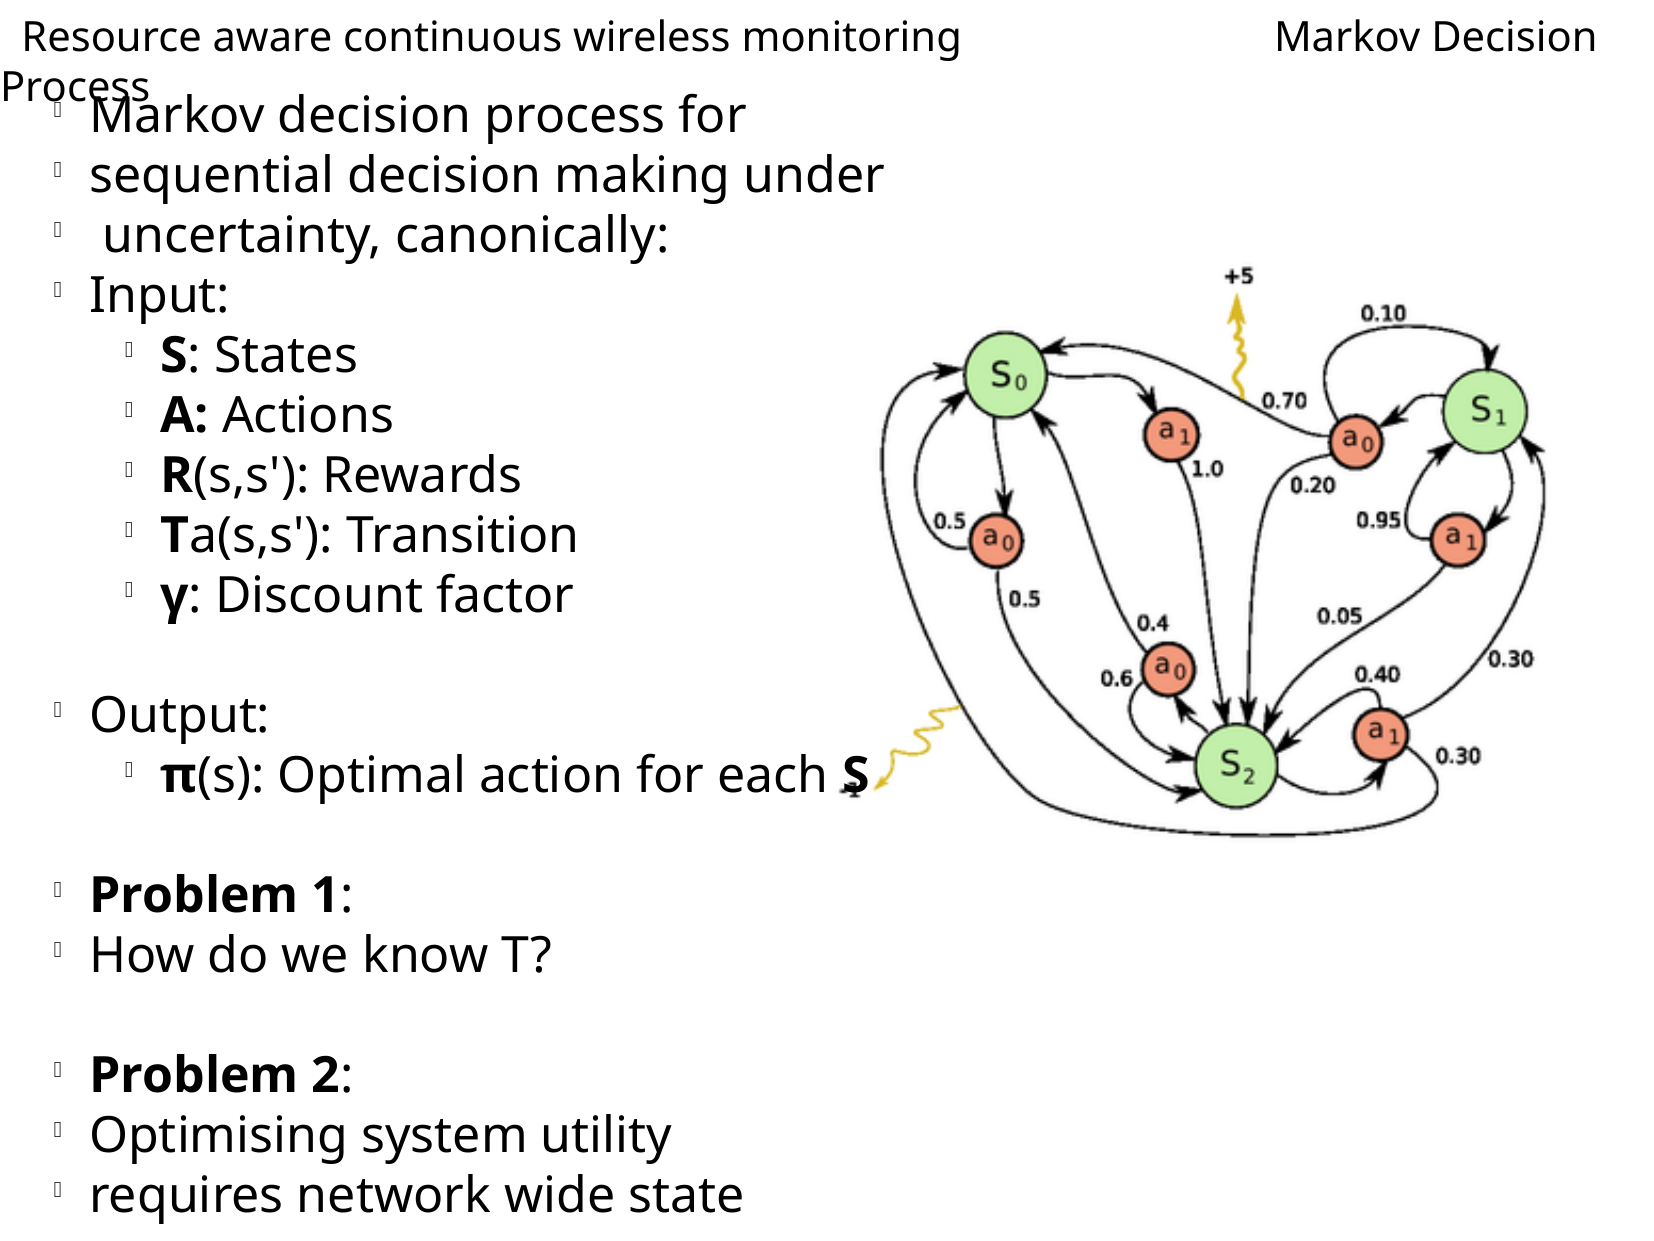

Resource aware continuous wireless monitoring Markov Decision Process
Markov decision process for
sequential decision making under
 uncertainty, canonically:
Input:
S: States
A: Actions
R(s,s'): Rewards
Ta(s,s'): Transition
γ: Discount factor
Output:
π(s): Optimal action for each S
Problem 1:
How do we know T?
Problem 2:
Optimising system utility
requires network wide state